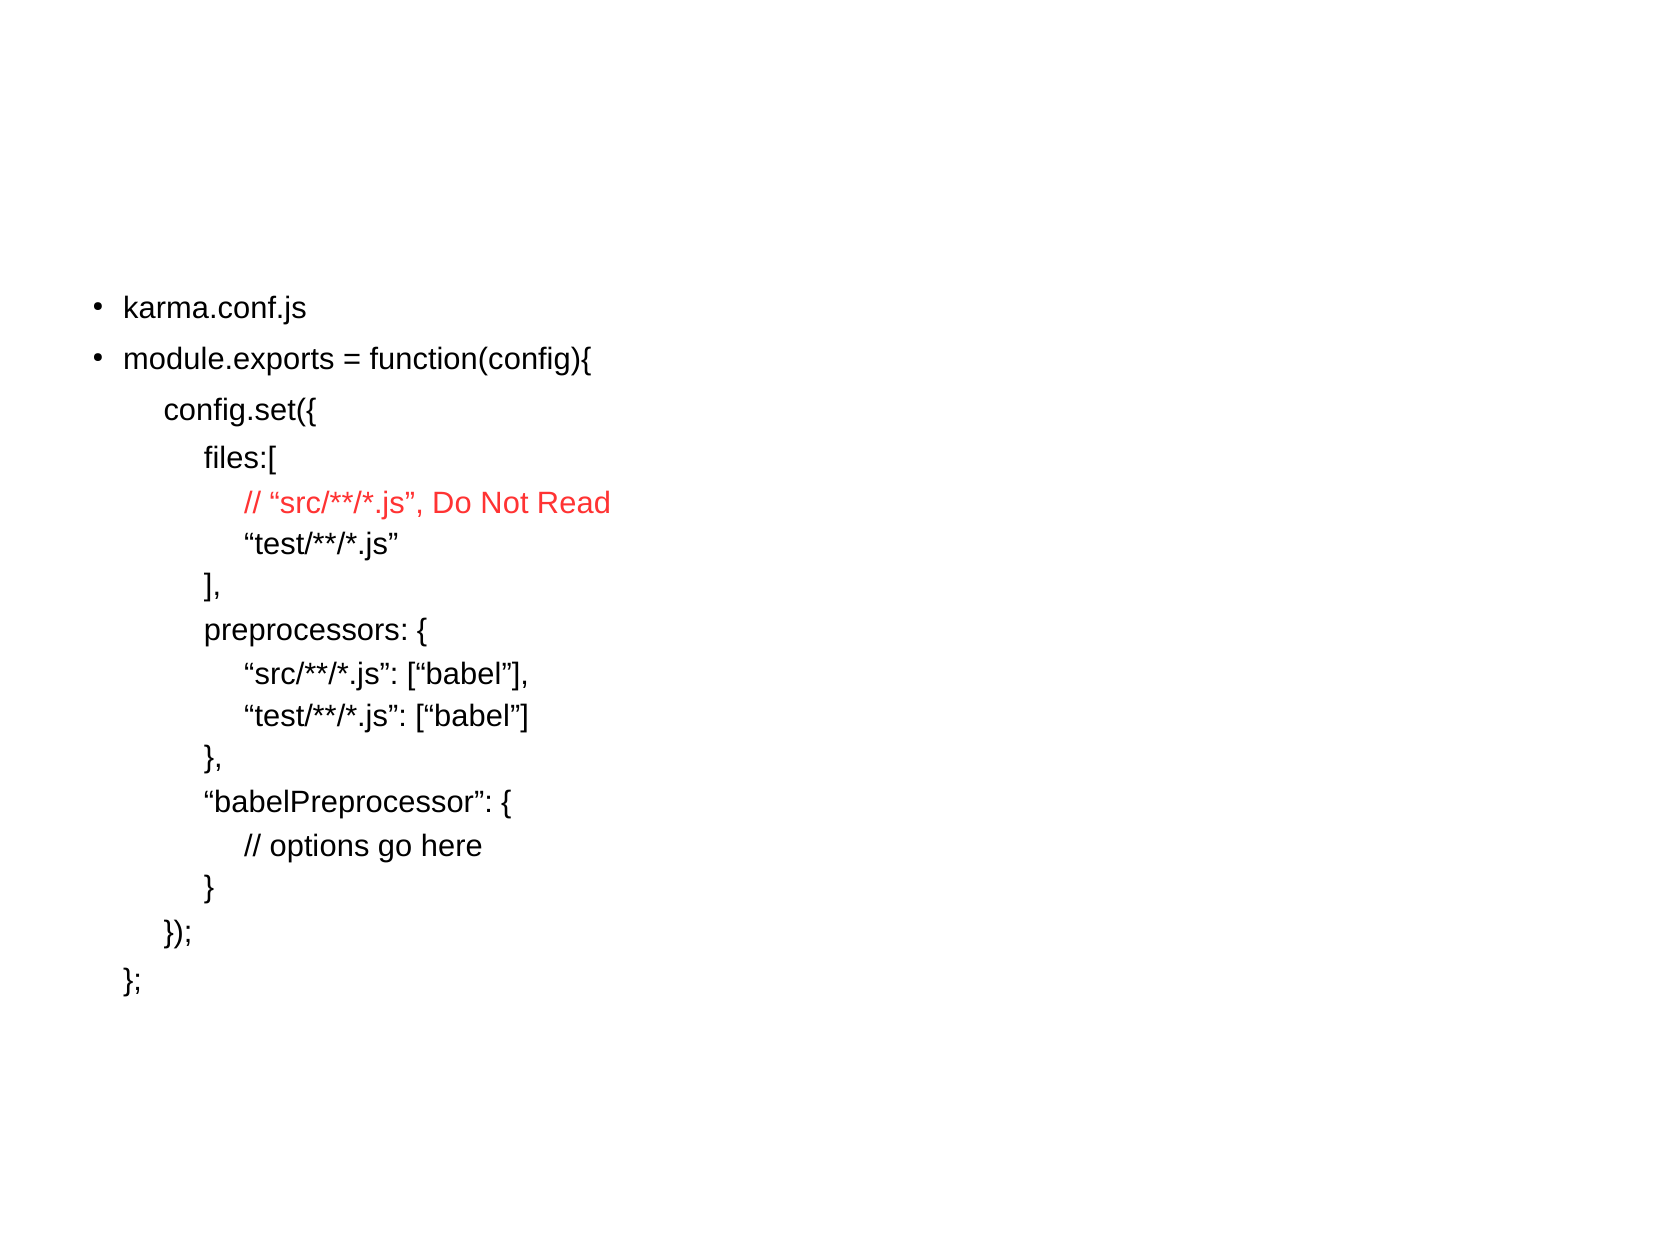

#
karma.conf.js
module.exports = function(config){
config.set({
files:[
// “src/**/*.js”, Do Not Read
“test/**/*.js”
],
preprocessors: {
“src/**/*.js”: [“babel”],
“test/**/*.js”: [“babel”]
},
“babelPreprocessor”: {
// options go here
}
});
};